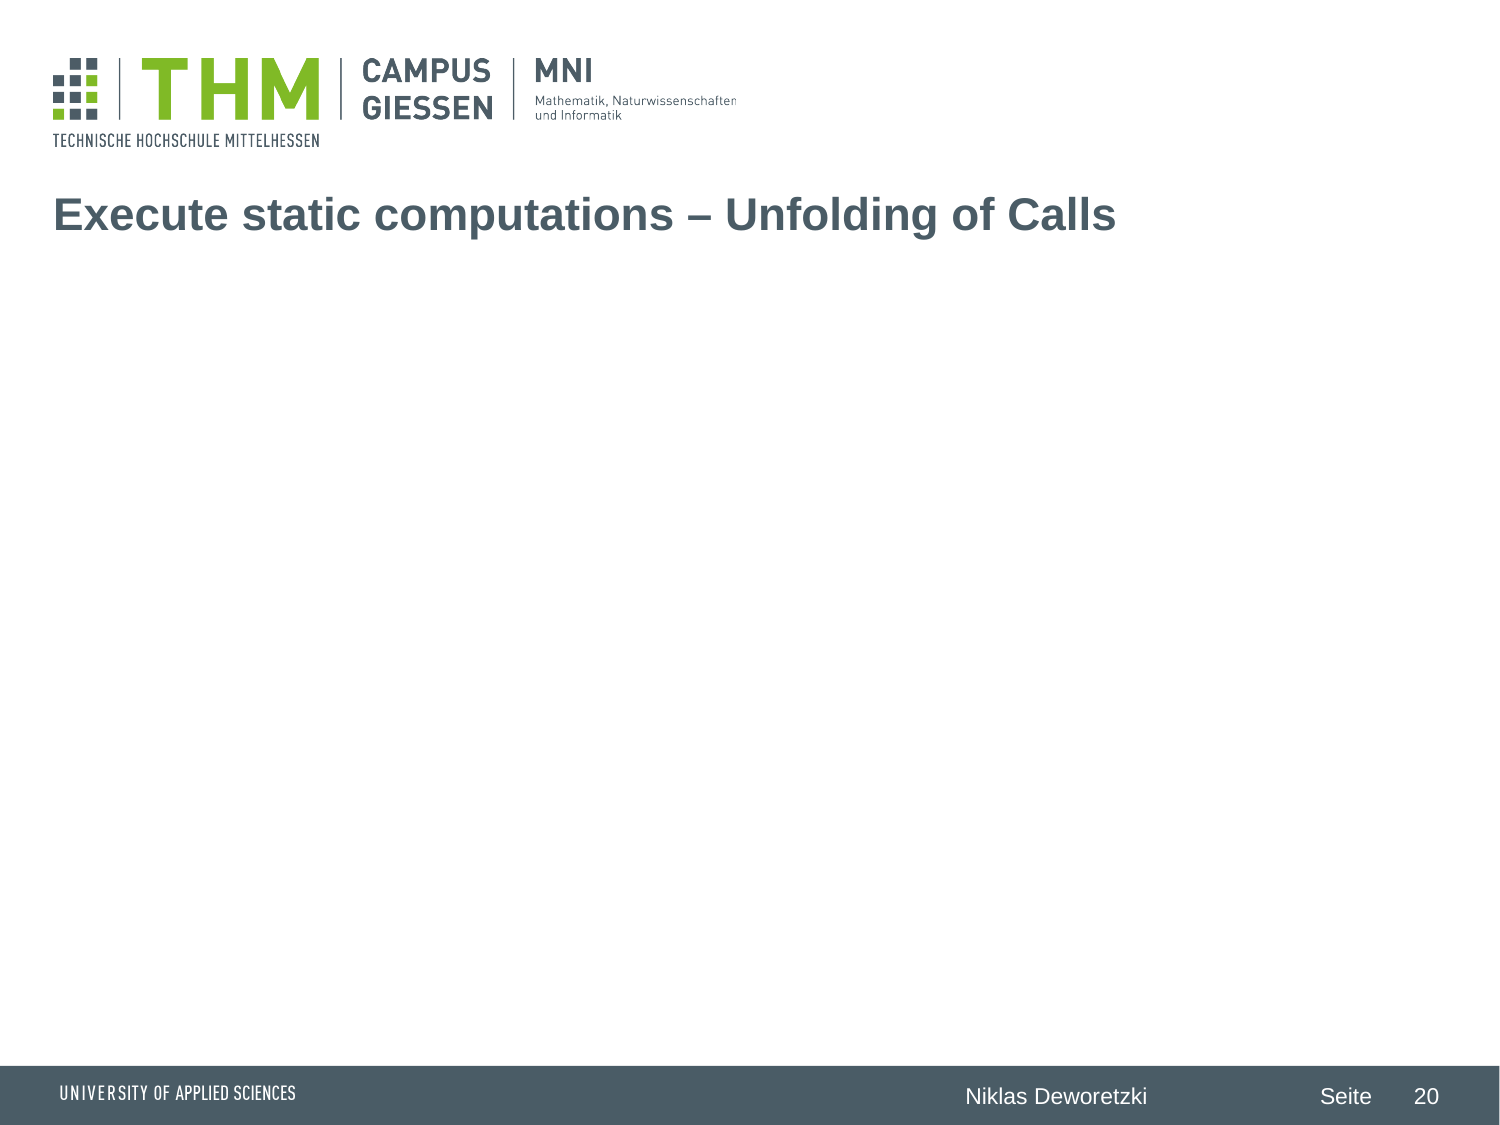

# Execute static computations – Unfolding of Calls